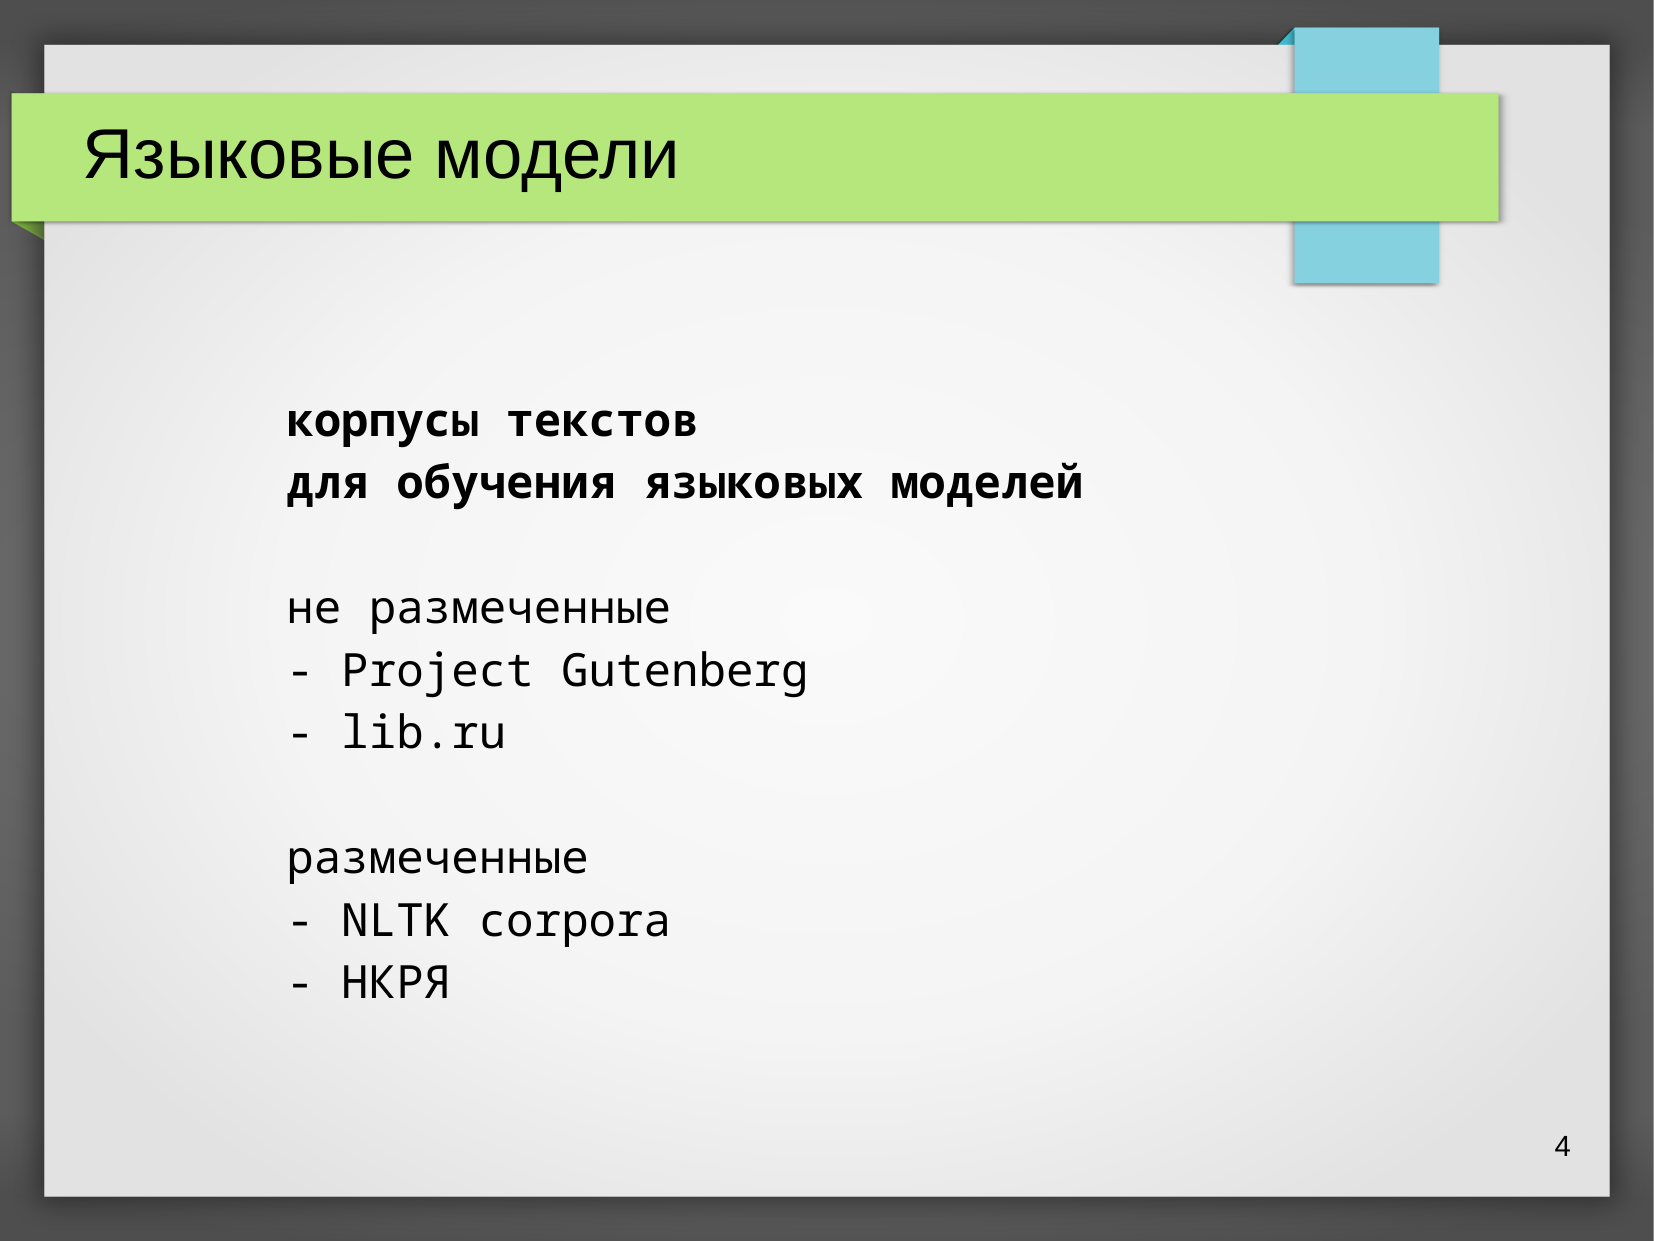

# Языковые модели
корпусы текстов
для обучения языковых моделей
не размеченные
- Project Gutenberg
- lib.ru
размеченные
- NLTK corpora
- НКРЯ
4